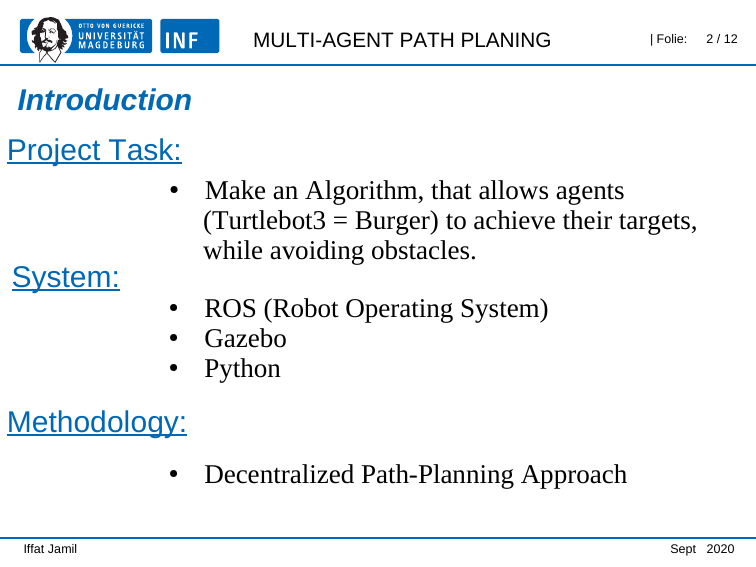

MULTI-AGENT PATH PLANING
| Folie:
2 / 12
Introduction
Project Task:
Make an Algorithm, that allows agents
 (Turtlebot3 = Burger) to achieve their targets,
 while avoiding obstacles.
System:
ROS (Robot Operating System)
Gazebo
Python
Methodology:
Decentralized Path-Planning Approach
 Iffat Jamil
 Sept
2020